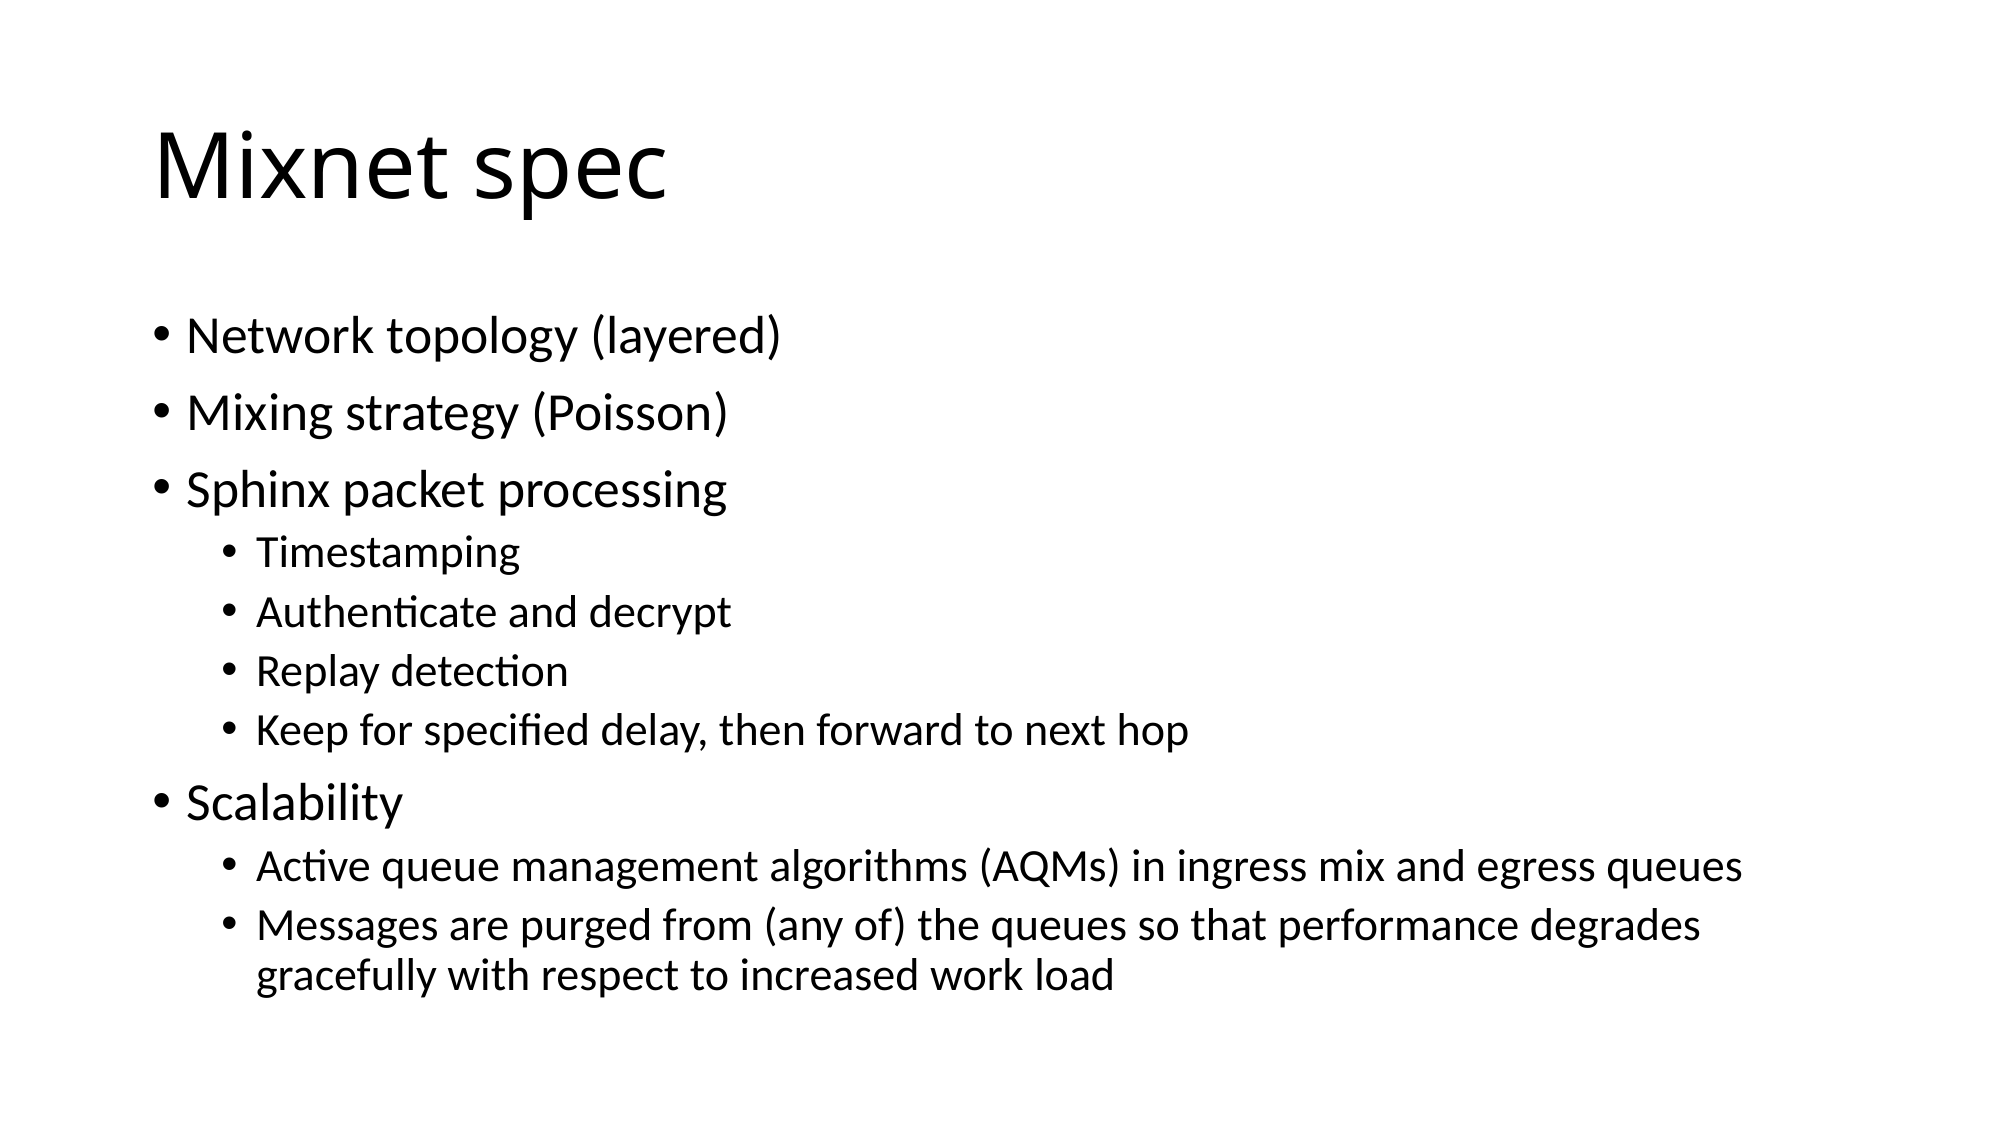

# Mixnet spec
Network topology (layered)
Mixing strategy (Poisson)
Sphinx packet processing
Timestamping
Authenticate and decrypt
Replay detection
Keep for specified delay, then forward to next hop
Scalability
Active queue management algorithms (AQMs) in ingress mix and egress queues
Messages are purged from (any of) the queues so that performance degrades gracefully with respect to increased work load